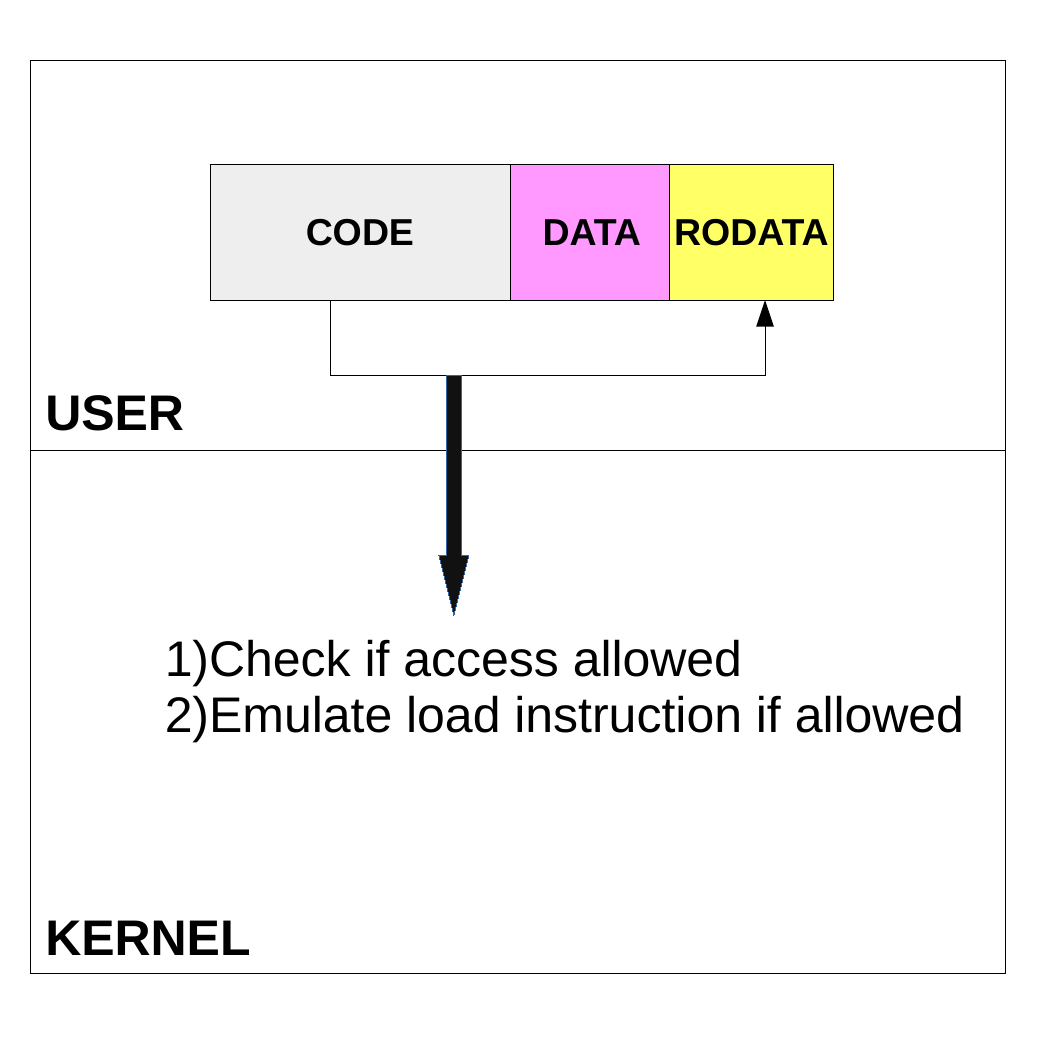

CODE
DATA
RODATA
USER
Check if access allowed
Emulate load instruction if allowed
KERNEL